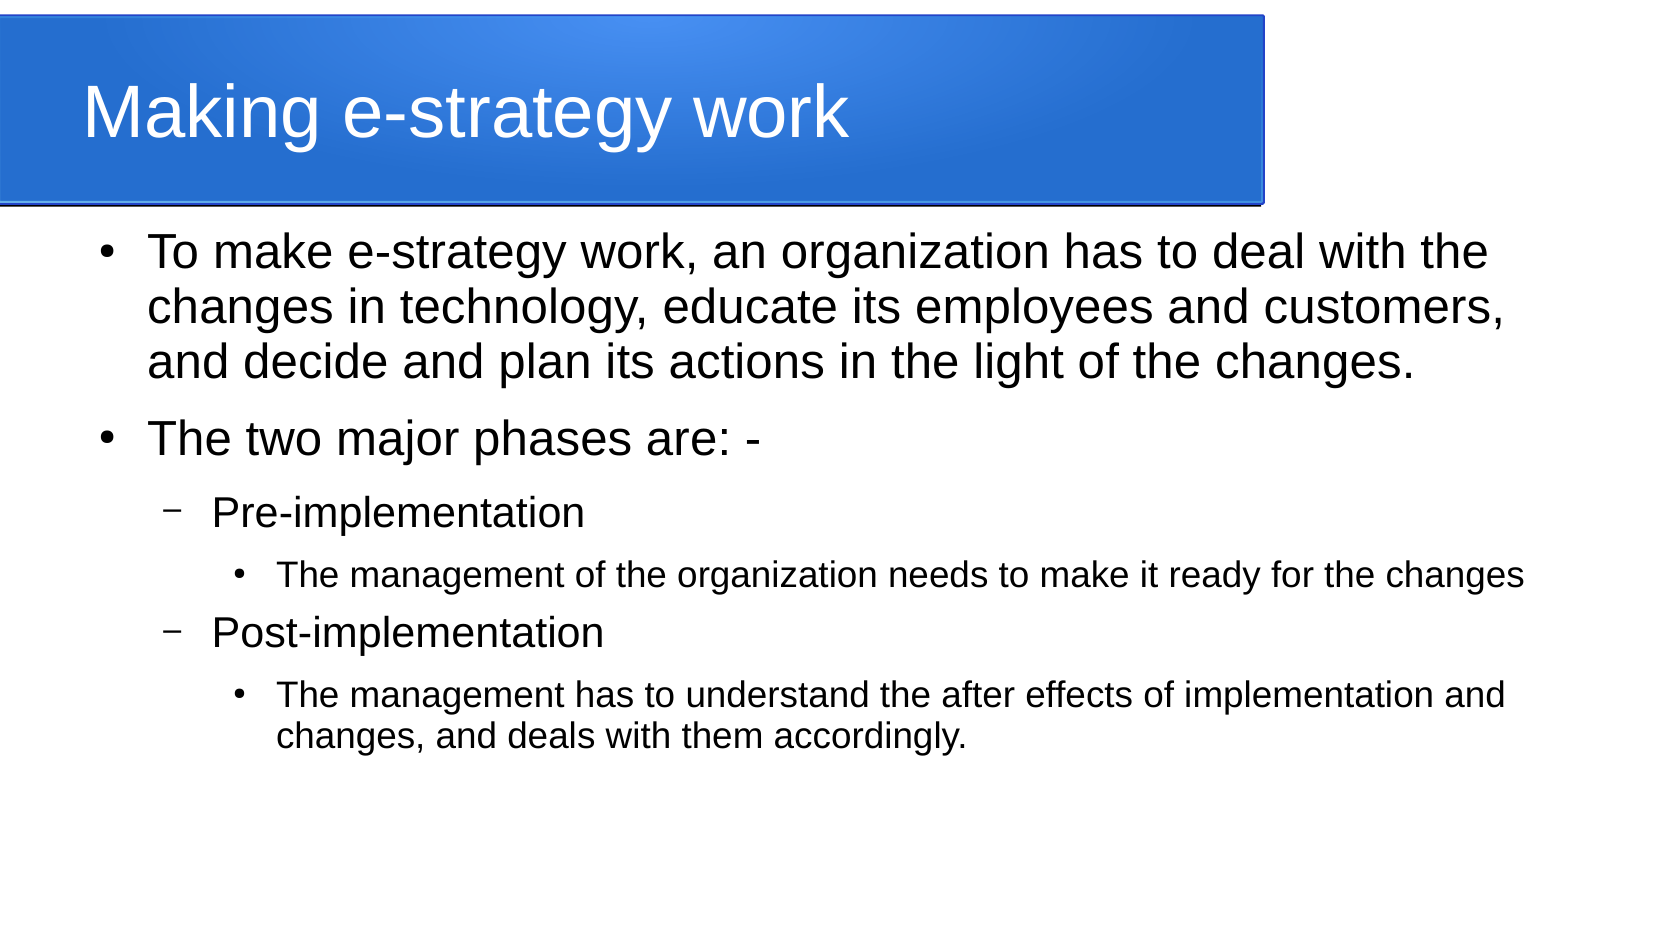

# Making e-strategy work
To make e-strategy work, an organization has to deal with the changes in technology, educate its employees and customers, and decide and plan its actions in the light of the changes.
The two major phases are: -
Pre-implementation
The management of the organization needs to make it ready for the changes
Post-implementation
The management has to understand the after effects of implementation and changes, and deals with them accordingly.